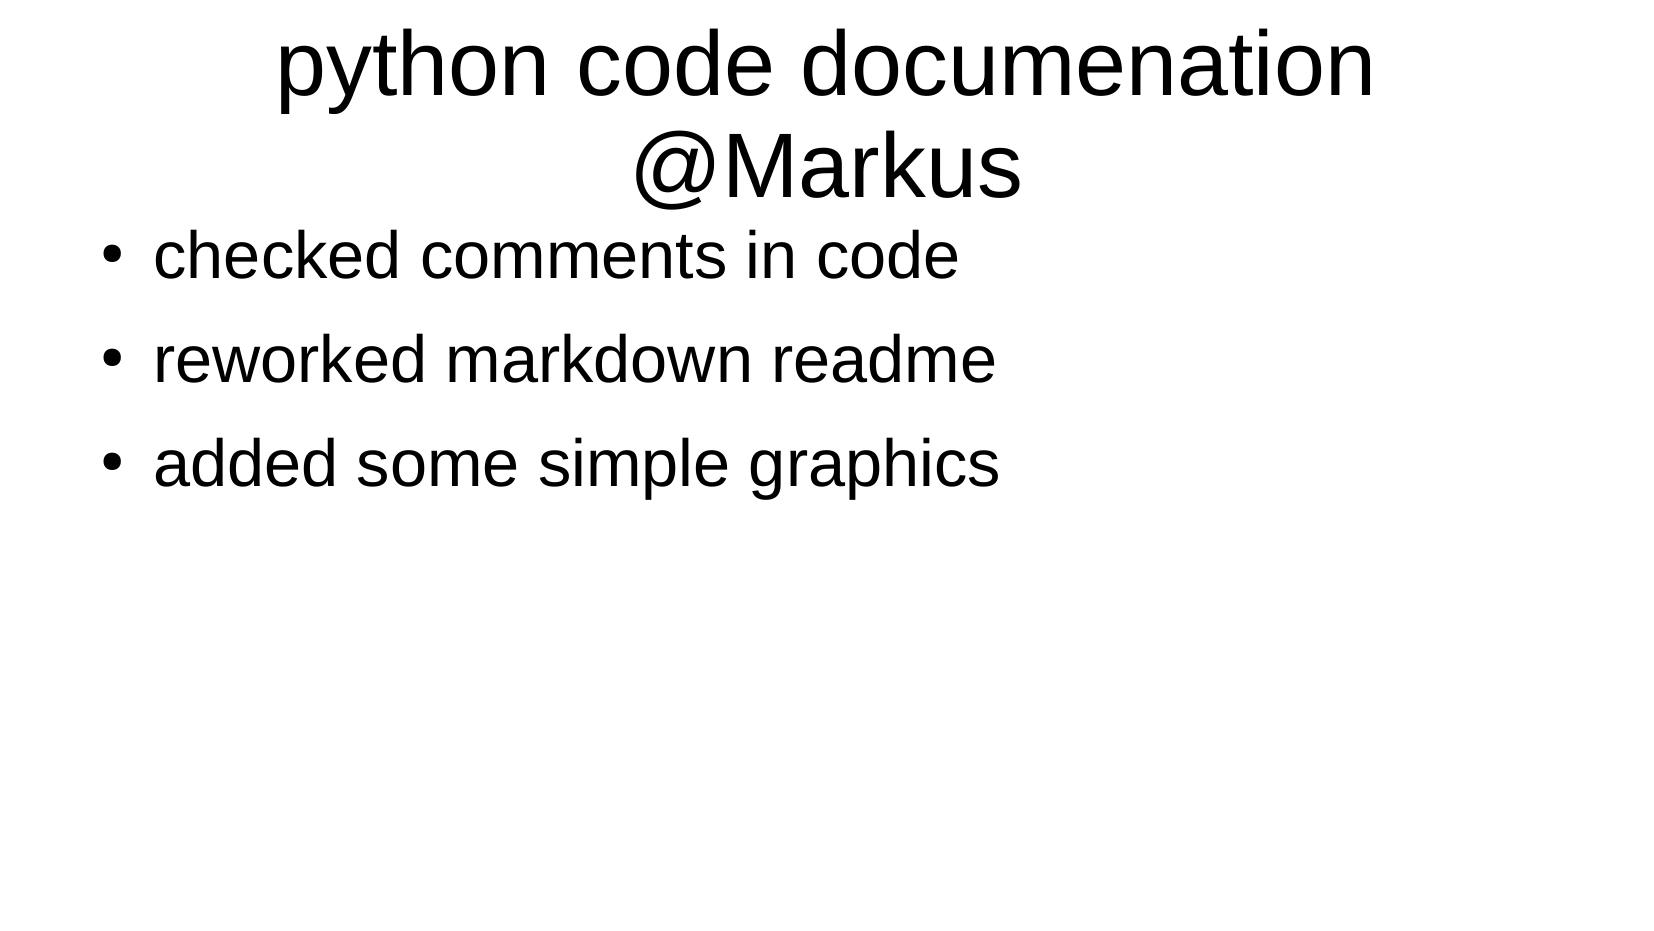

# python code documenation @Markus
checked comments in code
reworked markdown readme
added some simple graphics